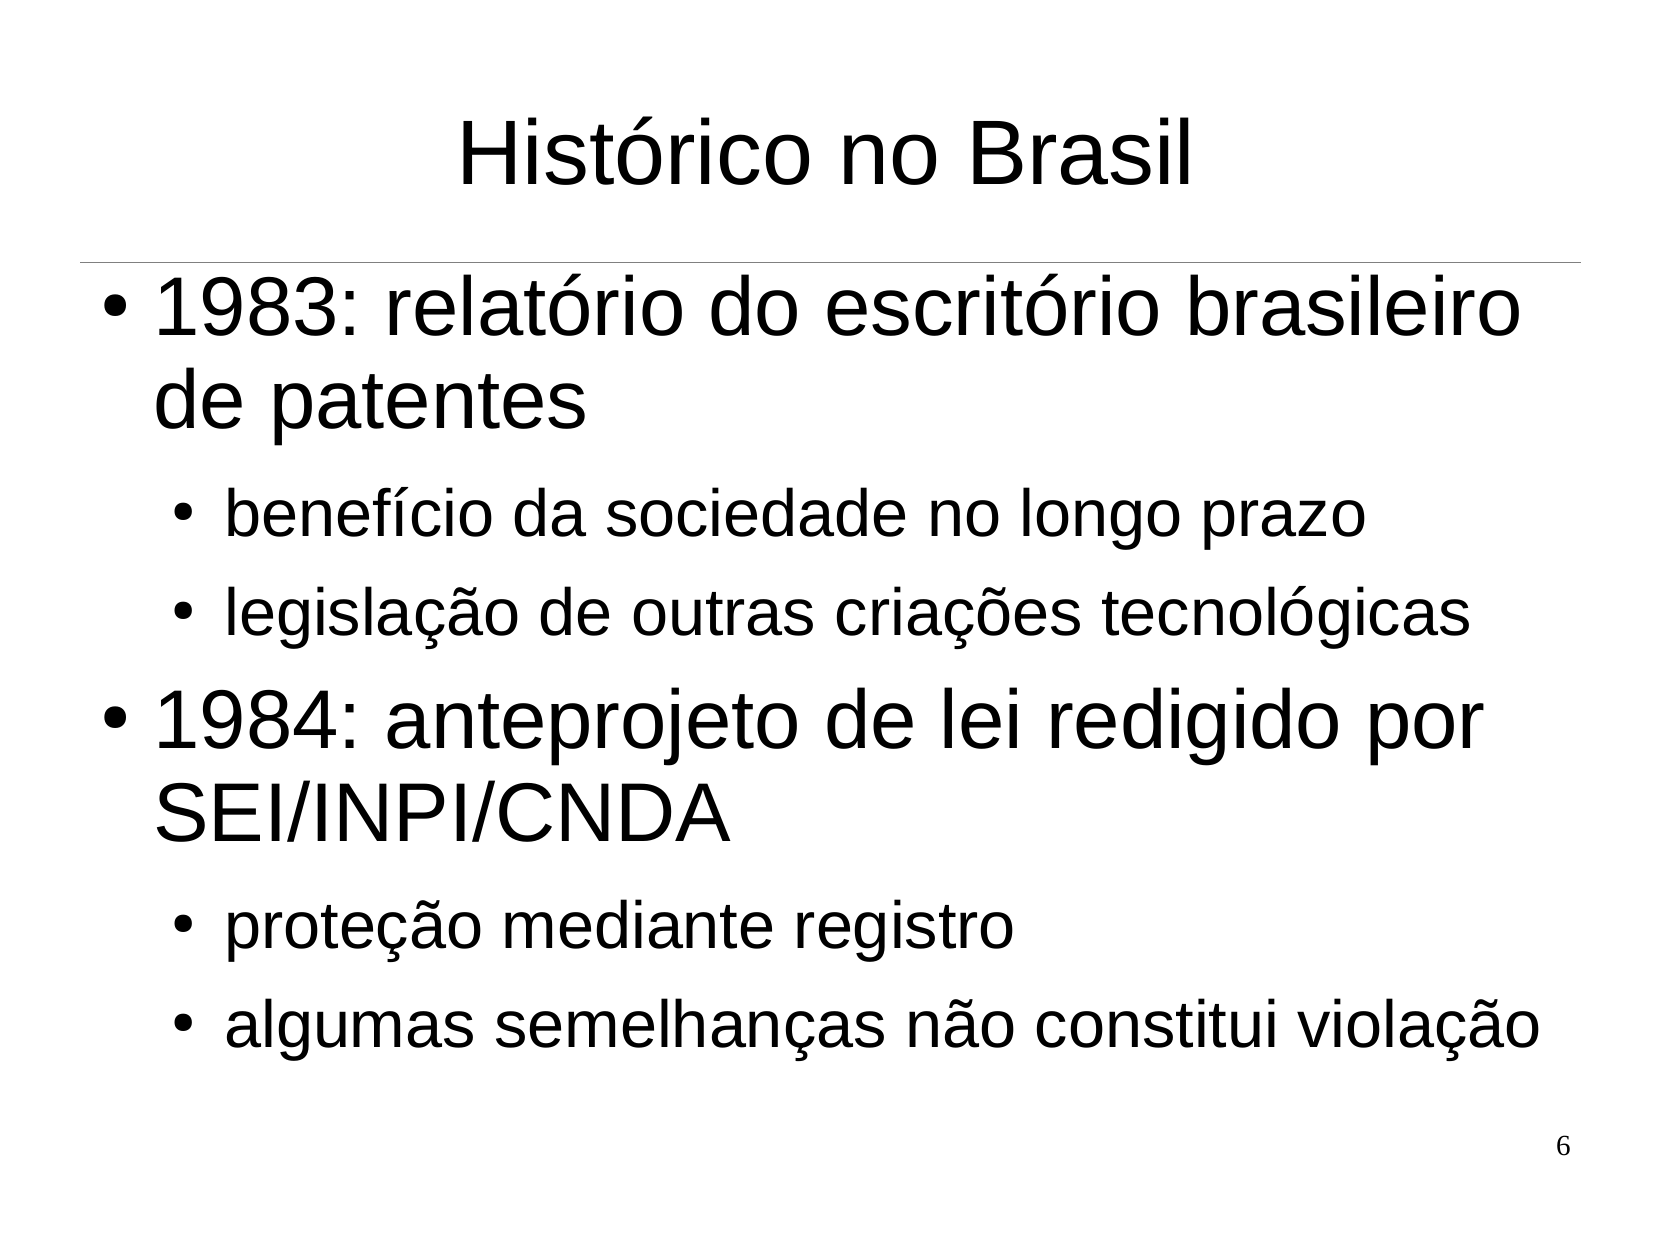

# Histórico no Brasil
1983: relatório do escritório brasileiro de patentes
benefício da sociedade no longo prazo
legislação de outras criações tecnológicas
1984: anteprojeto de lei redigido por SEI/INPI/CNDA
proteção mediante registro
algumas semelhanças não constitui violação
6